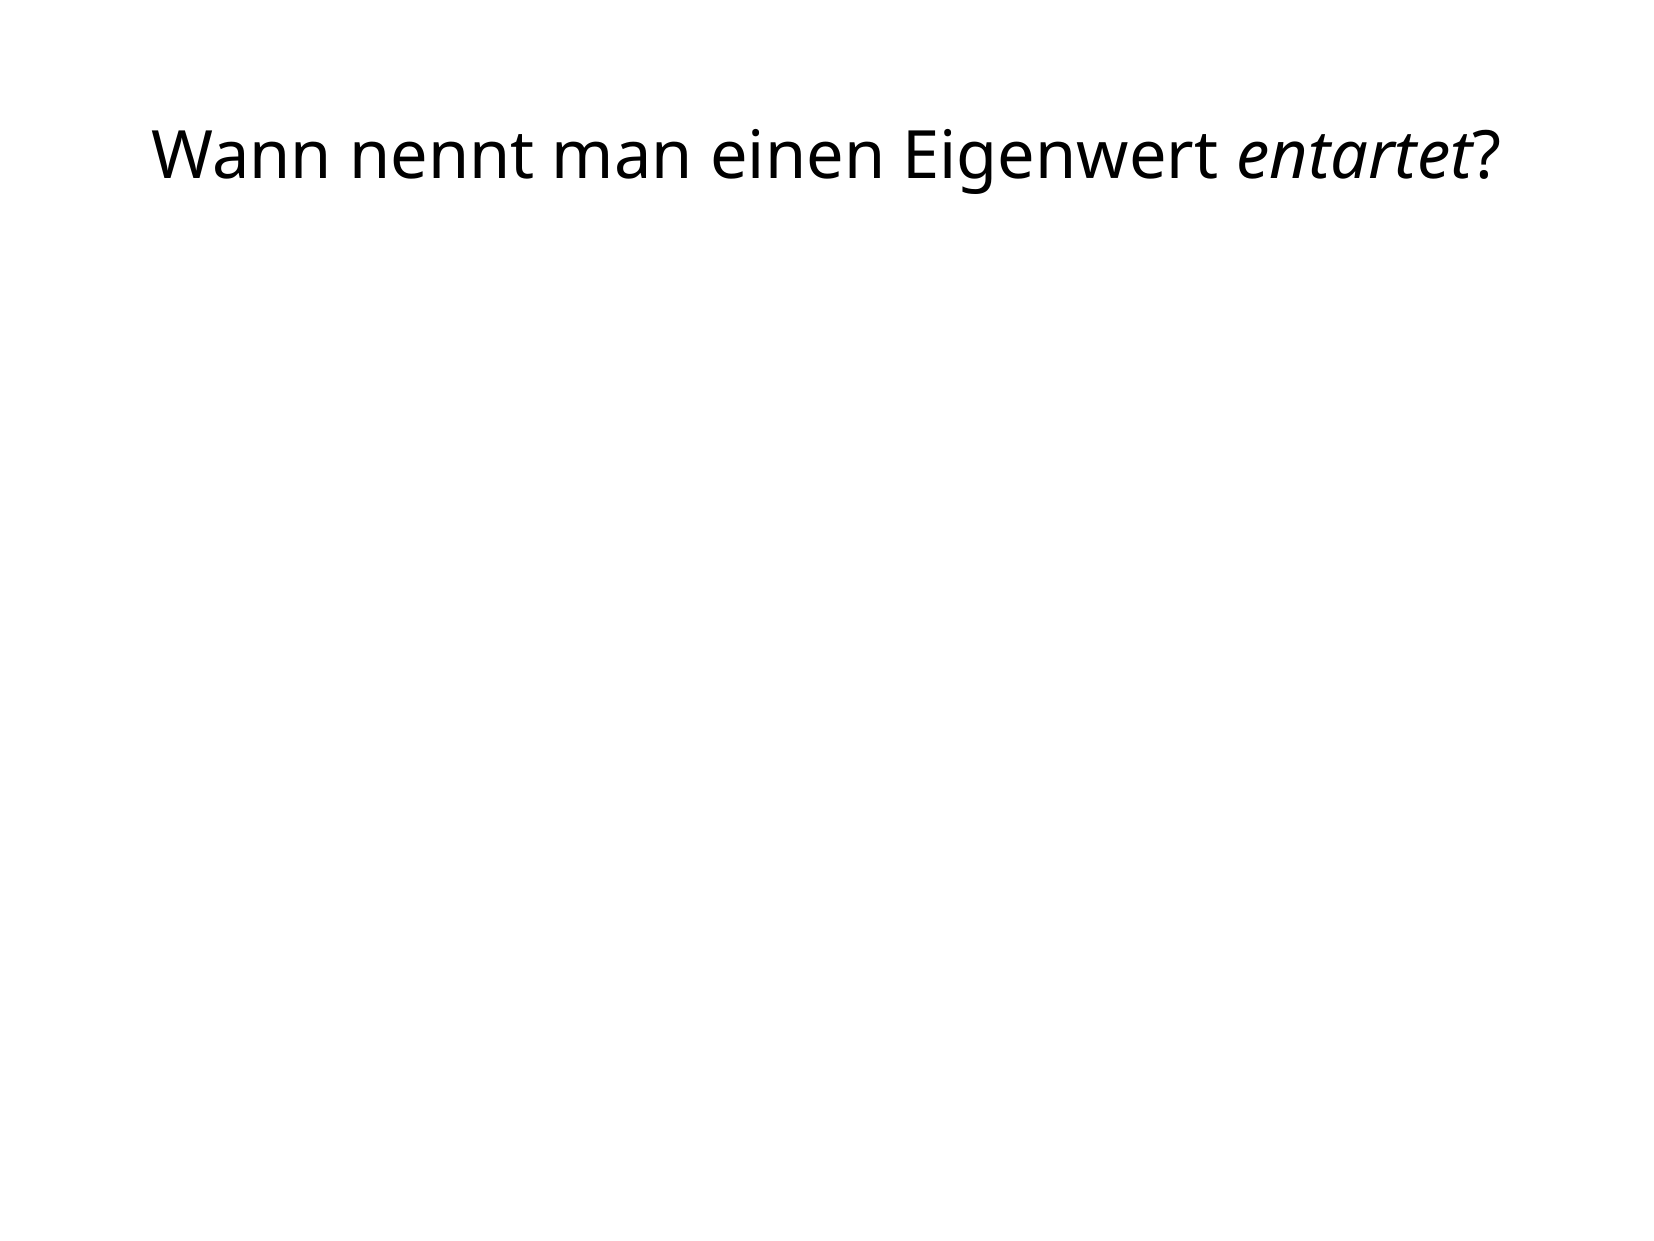

# Wann nennt man einen Eigenwert entartet?